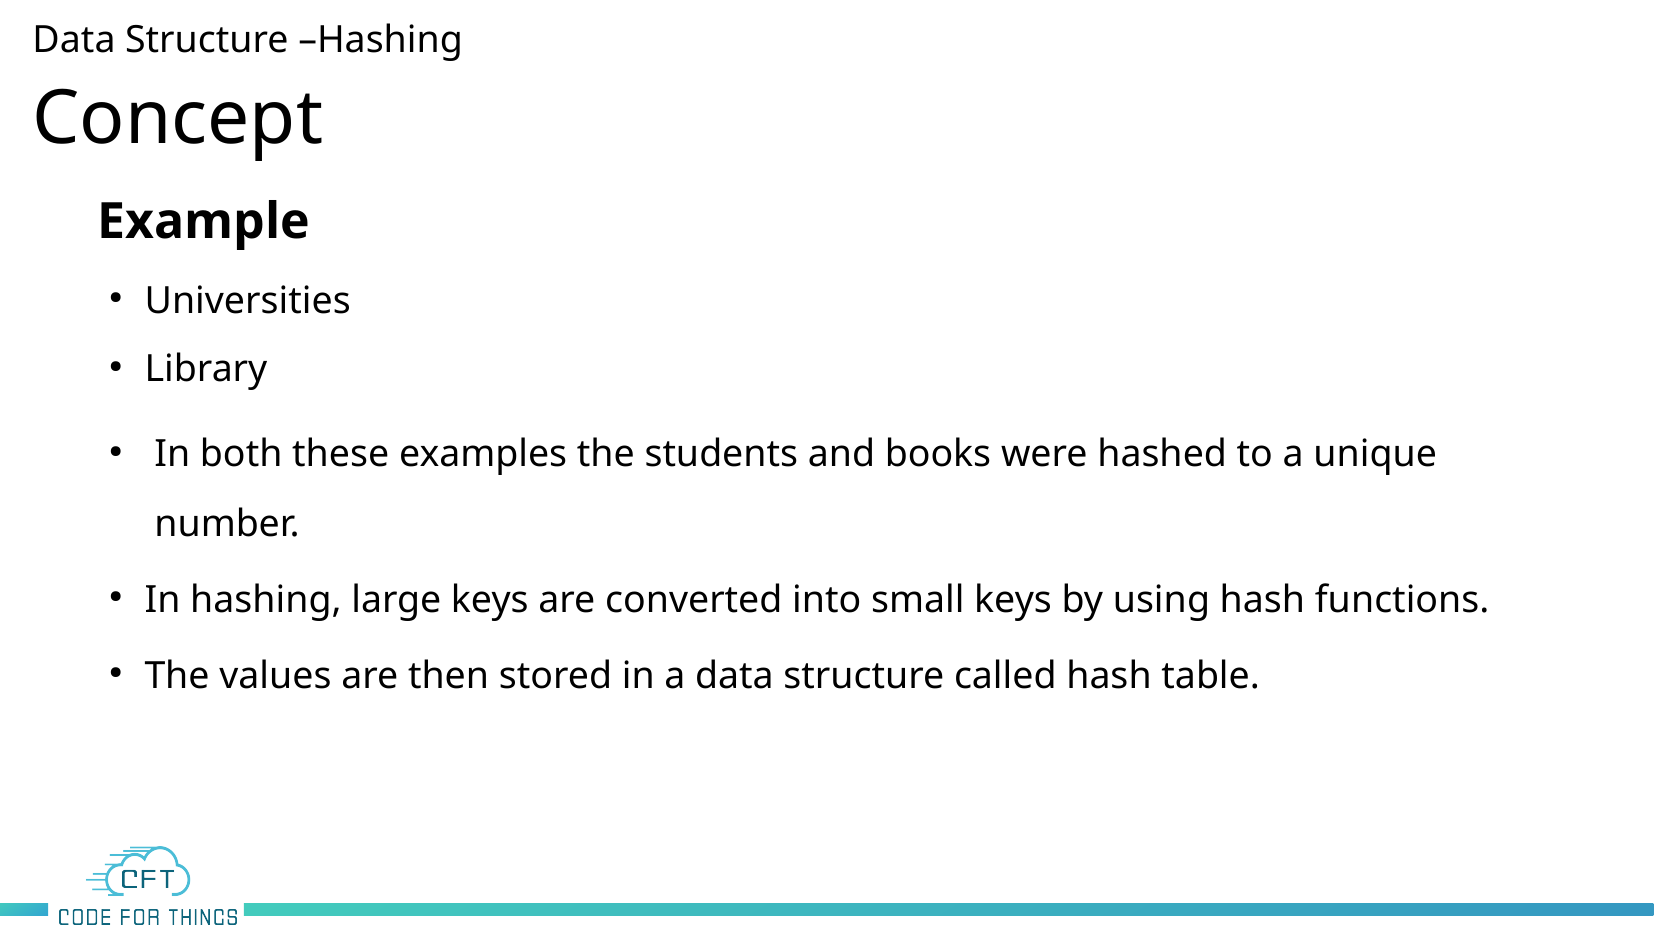

# Data Structure –Hashing Concept
Example
Universities
Library
 In both these examples the students and books were hashed to a unique
 number.
In hashing, large keys are converted into small keys by using hash functions.
The values are then stored in a data structure called hash table.